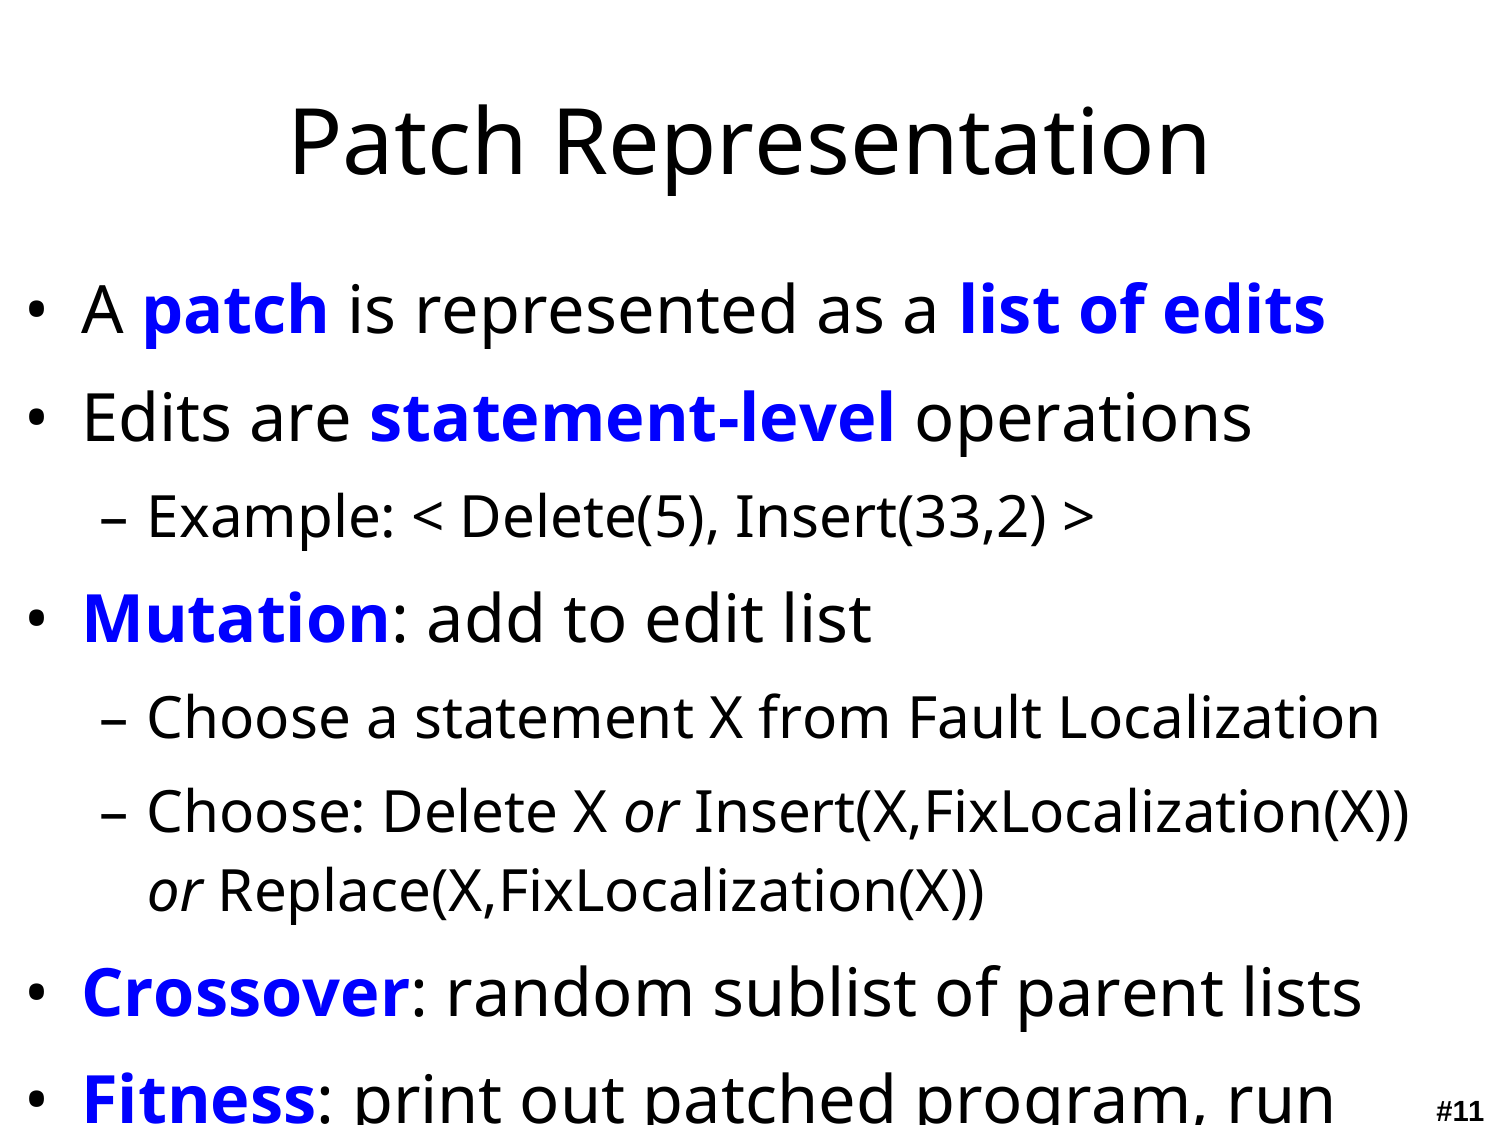

# Patch Representation
A patch is represented as a list of edits
Edits are statement-level operations
Example: < Delete(5), Insert(33,2) >
Mutation: add to edit list
Choose a statement X from Fault Localization
Choose: Delete X or Insert(X,FixLocalization(X)) or Replace(X,FixLocalization(X))
Crossover: random sublist of parent lists
Fitness: print out patched program, run tests
11